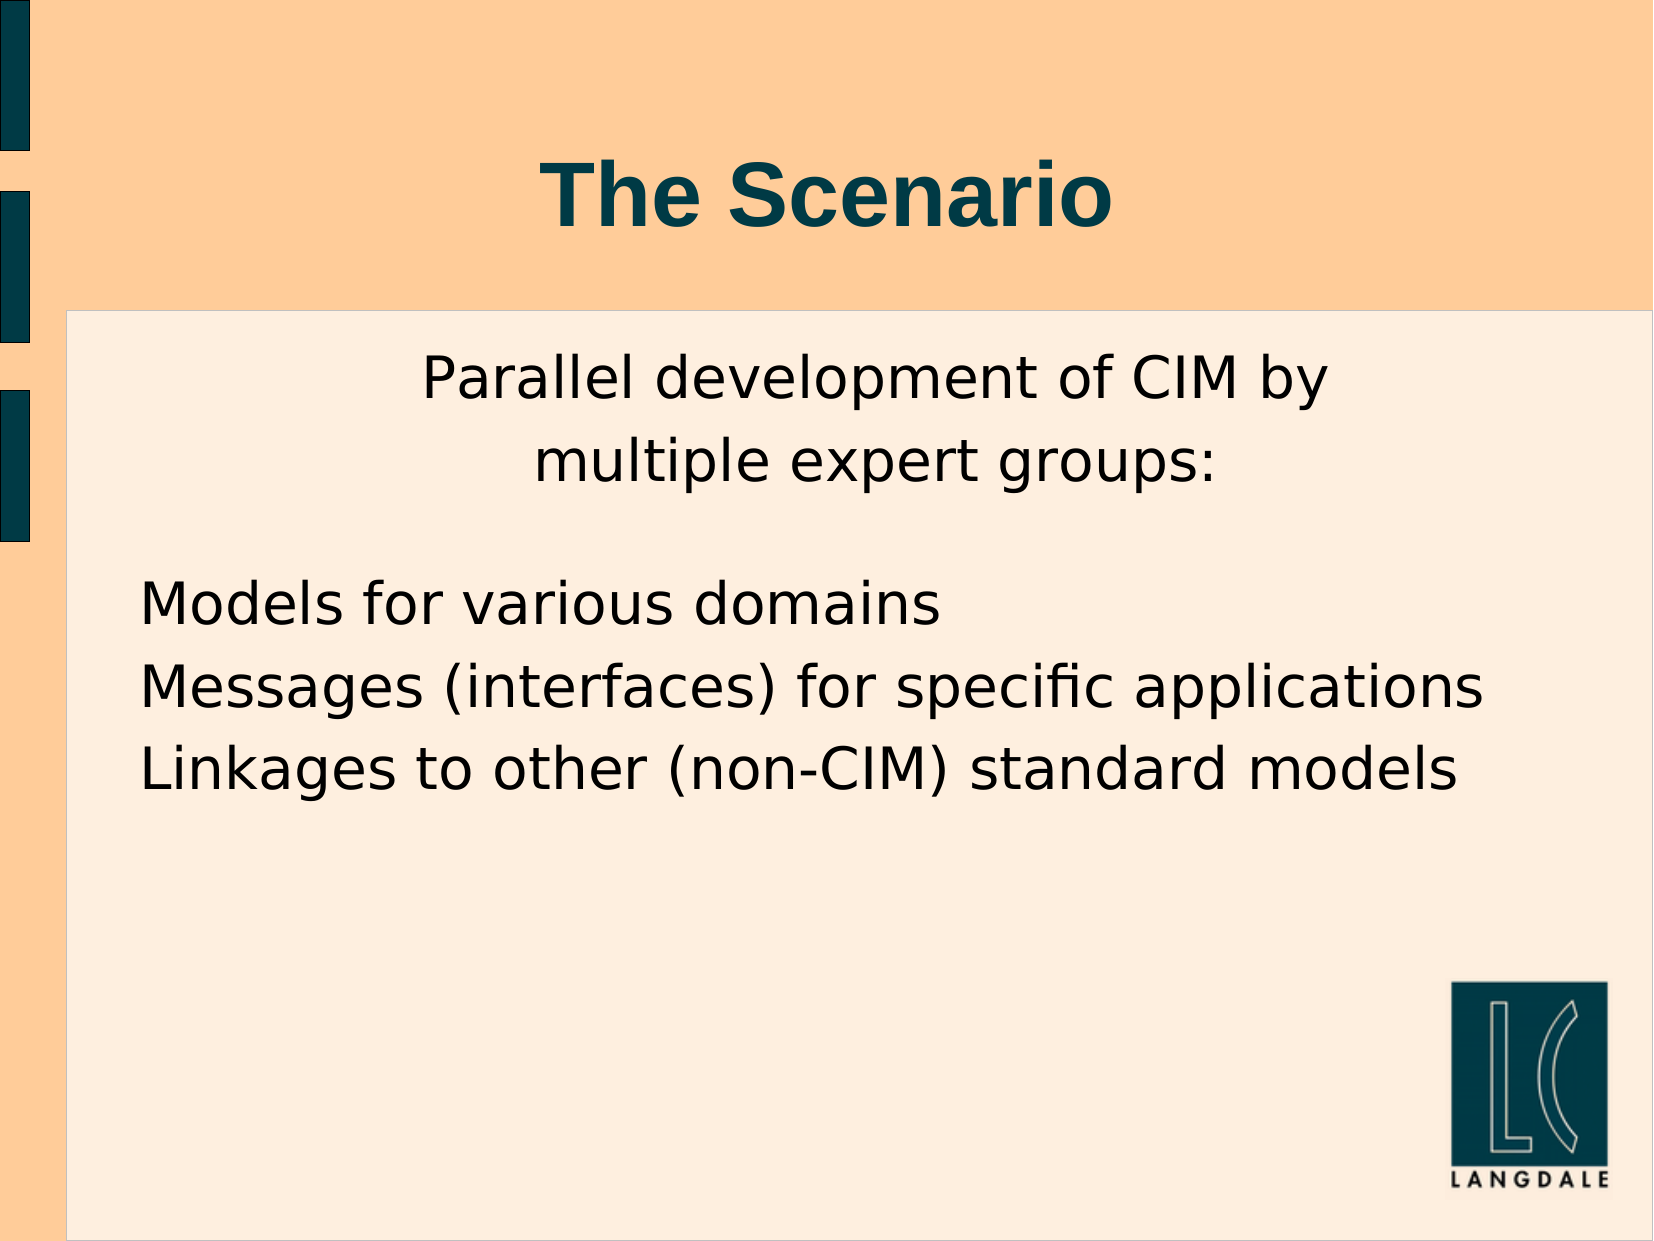

# The Scenario
Parallel development of CIM by
multiple expert groups:
Models for various domains
Messages (interfaces) for specific applications
Linkages to other (non-CIM) standard models